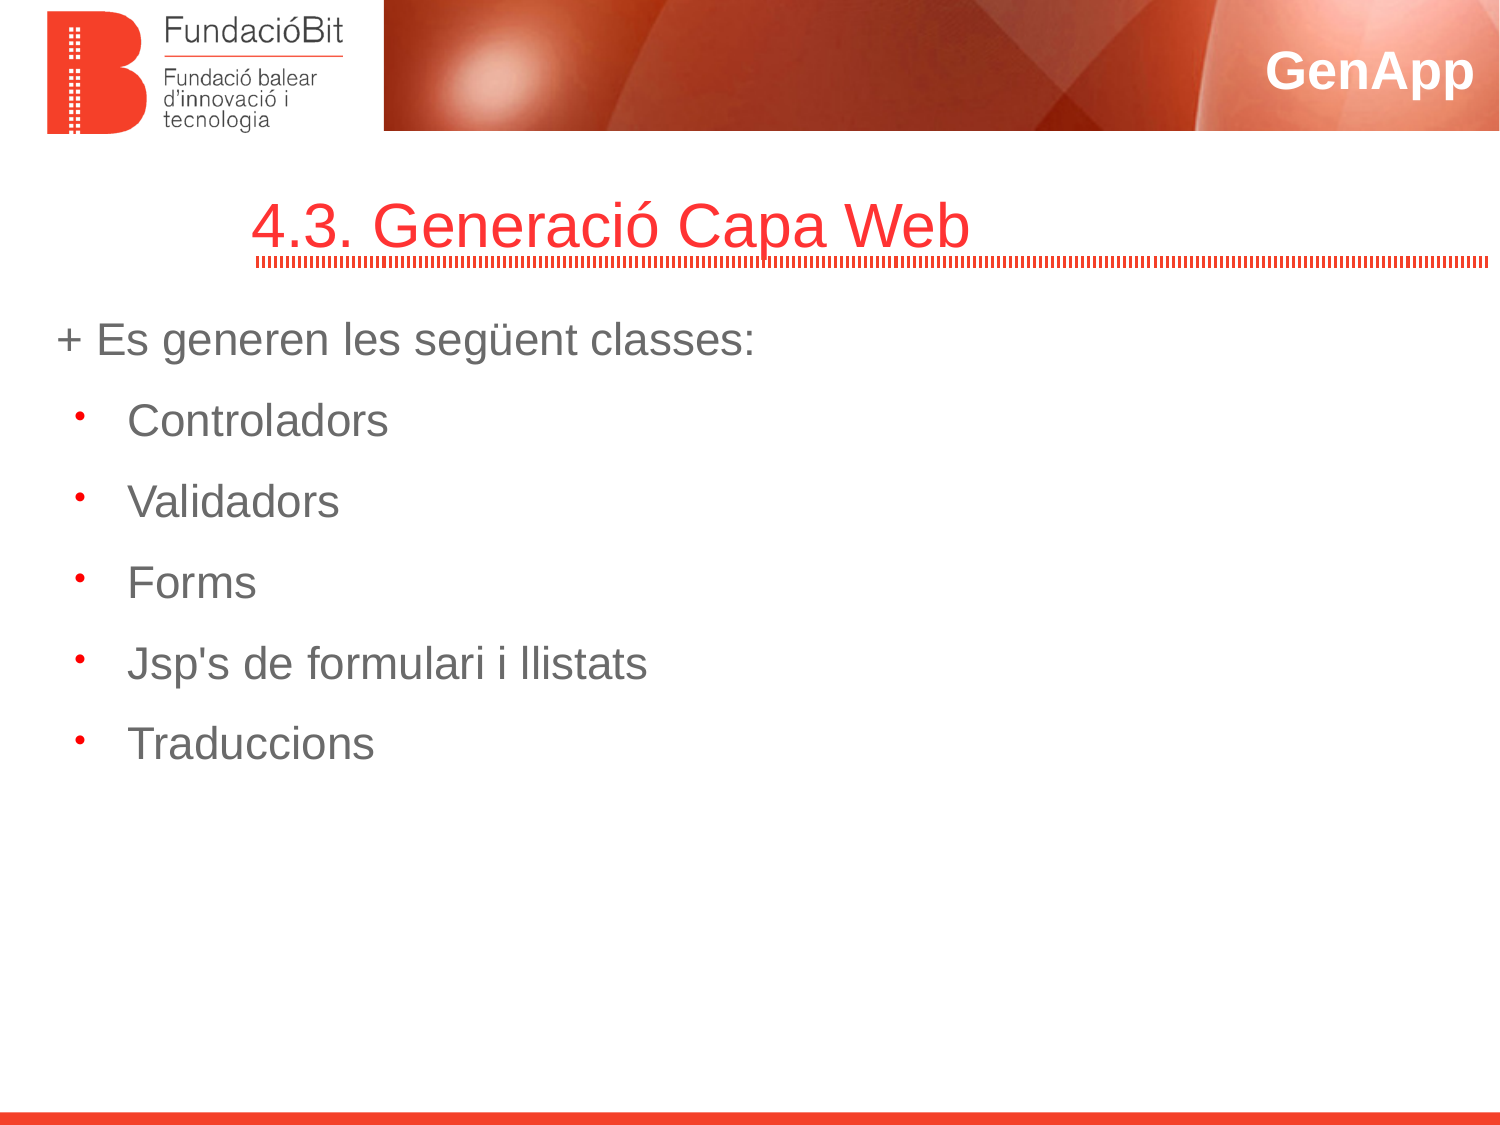

# GenApp
 4.3. Generació Capa Web
+ Es generen les següent classes:
Controladors
Validadors
Forms
Jsp's de formulari i llistats
Traduccions